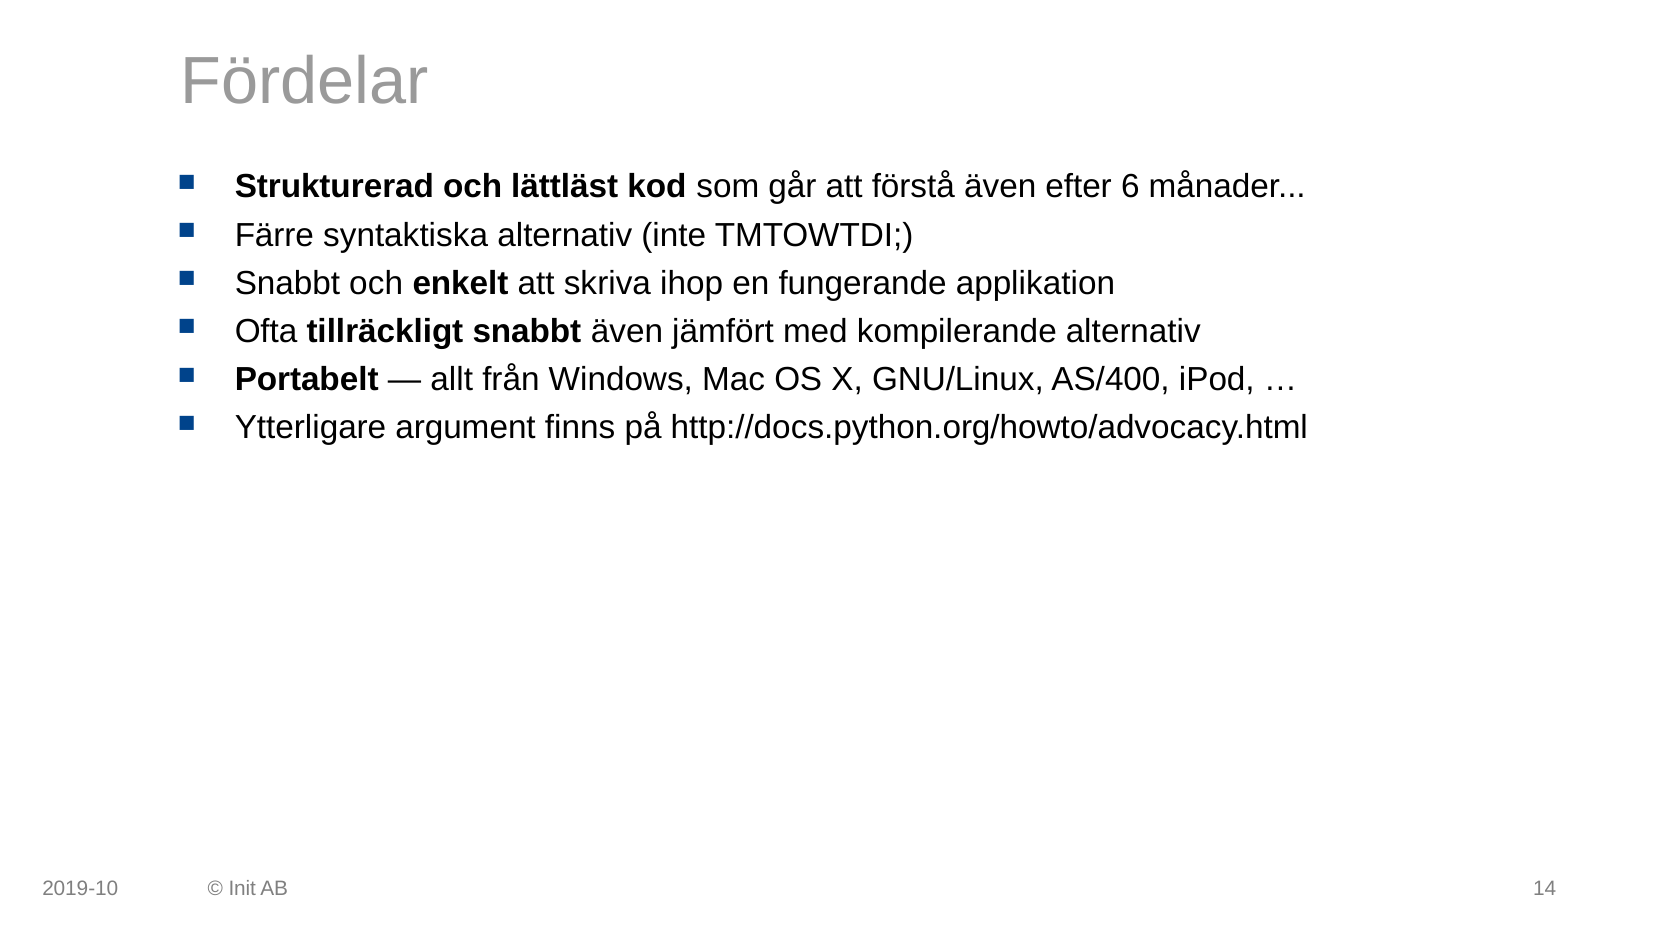

Fördelar
Strukturerad och lättläst kod som går att förstå även efter 6 månader...
Färre syntaktiska alternativ (inte TMTOWTDI;)
Snabbt och enkelt att skriva ihop en fungerande applikation
Ofta tillräckligt snabbt även jämfört med kompilerande alternativ
Portabelt — allt från Windows, Mac OS X, GNU/Linux, AS/400, iPod, …
Ytterligare argument finns på http://docs.python.org/howto/advocacy.html
2019-10
© Init AB